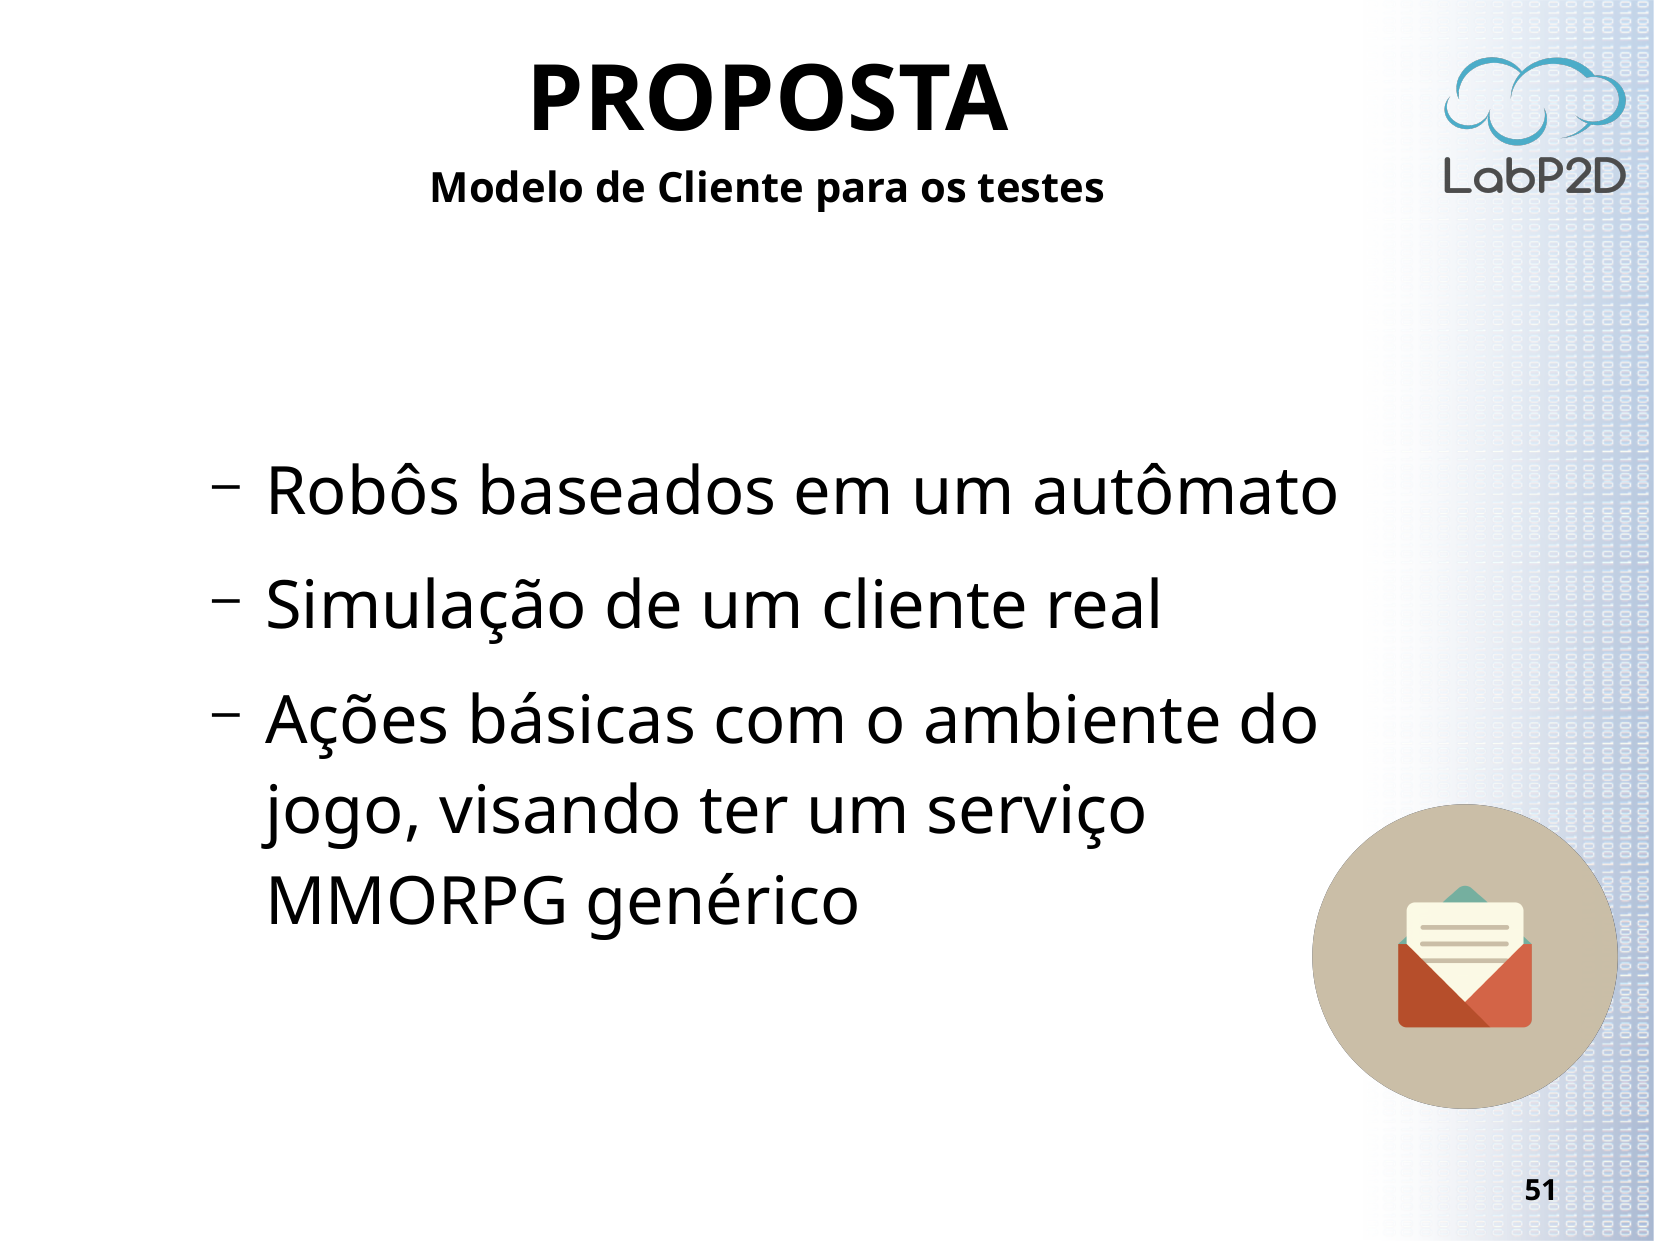

# PROPOSTA Modelo de Cliente para os testes
Robôs baseados em um autômato
Simulação de um cliente real
Ações básicas com o ambiente do jogo, visando ter um serviço MMORPG genérico
51